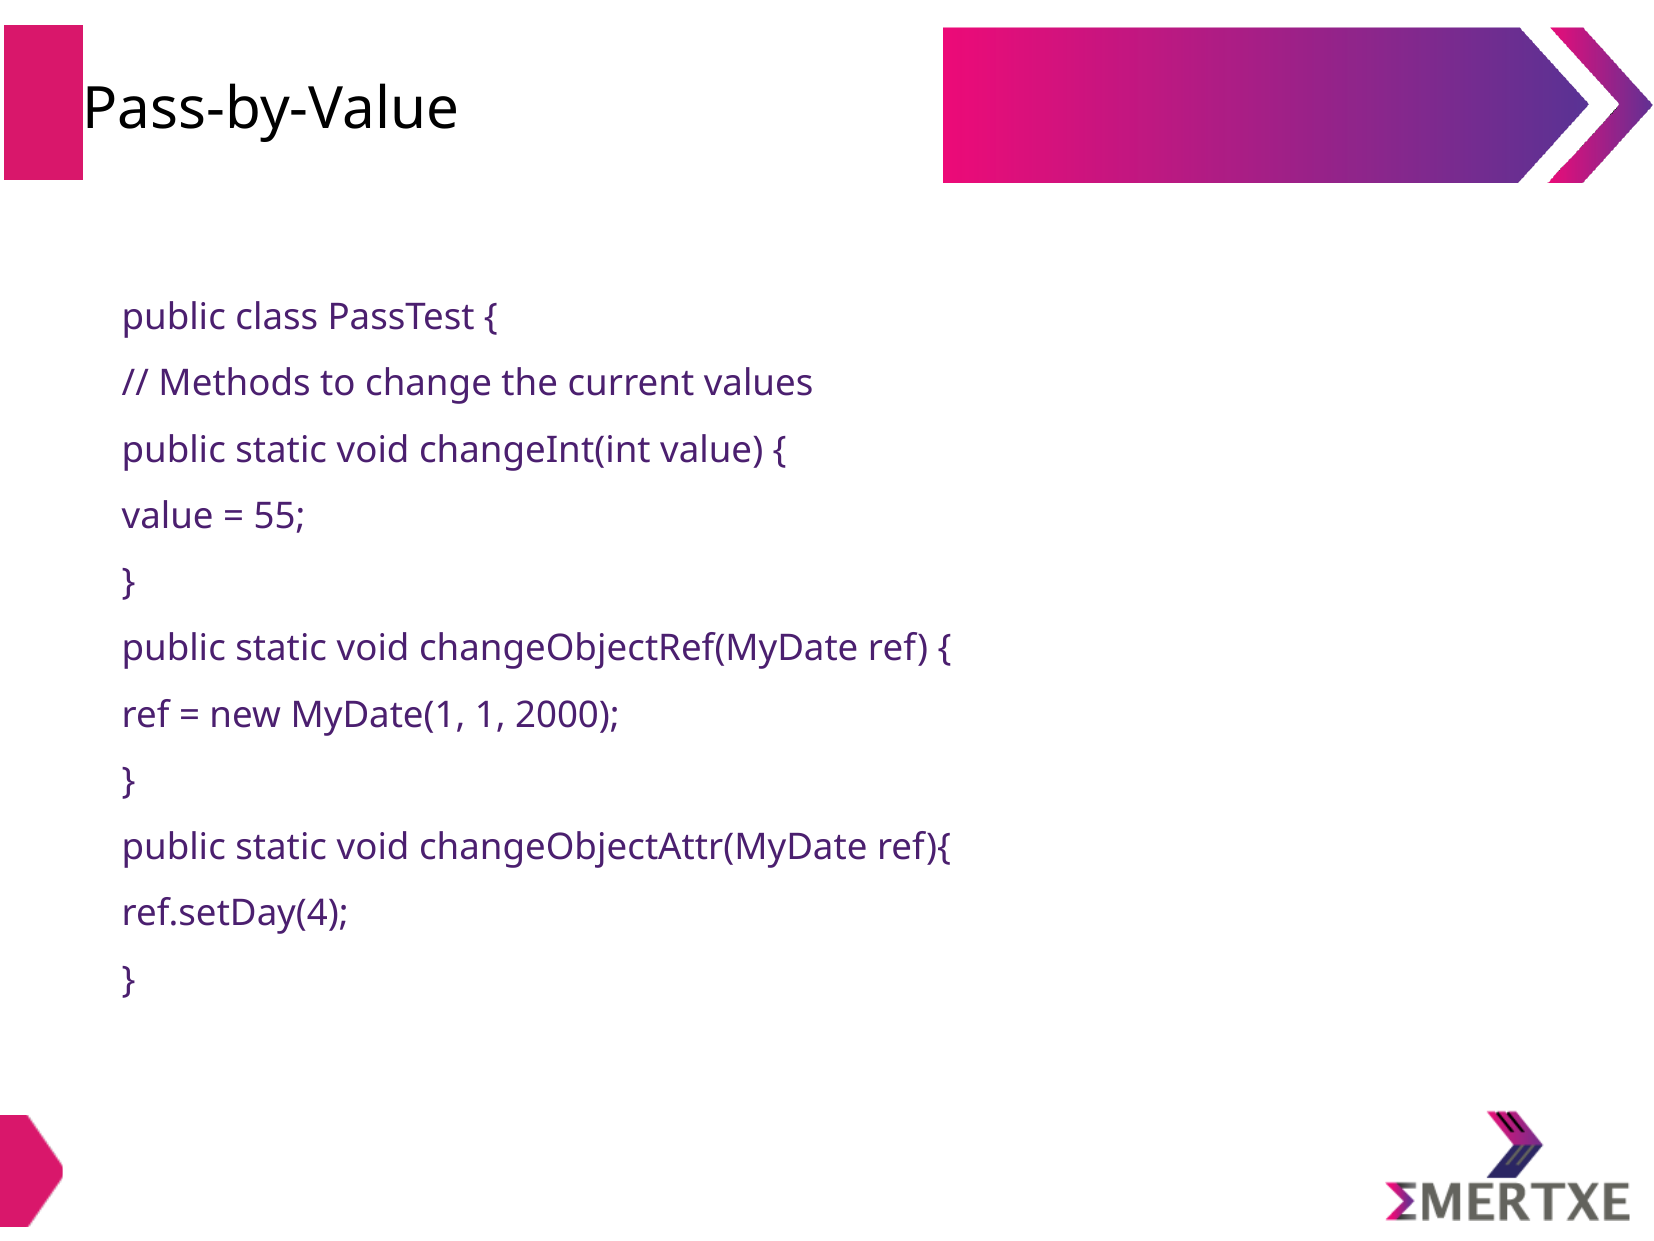

# Pass-by-Value
public class PassTest {
// Methods to change the current values
public static void changeInt(int value) {
value = 55;
}
public static void changeObjectRef(MyDate ref) {
ref = new MyDate(1, 1, 2000);
}
public static void changeObjectAttr(MyDate ref){
ref.setDay(4);
}